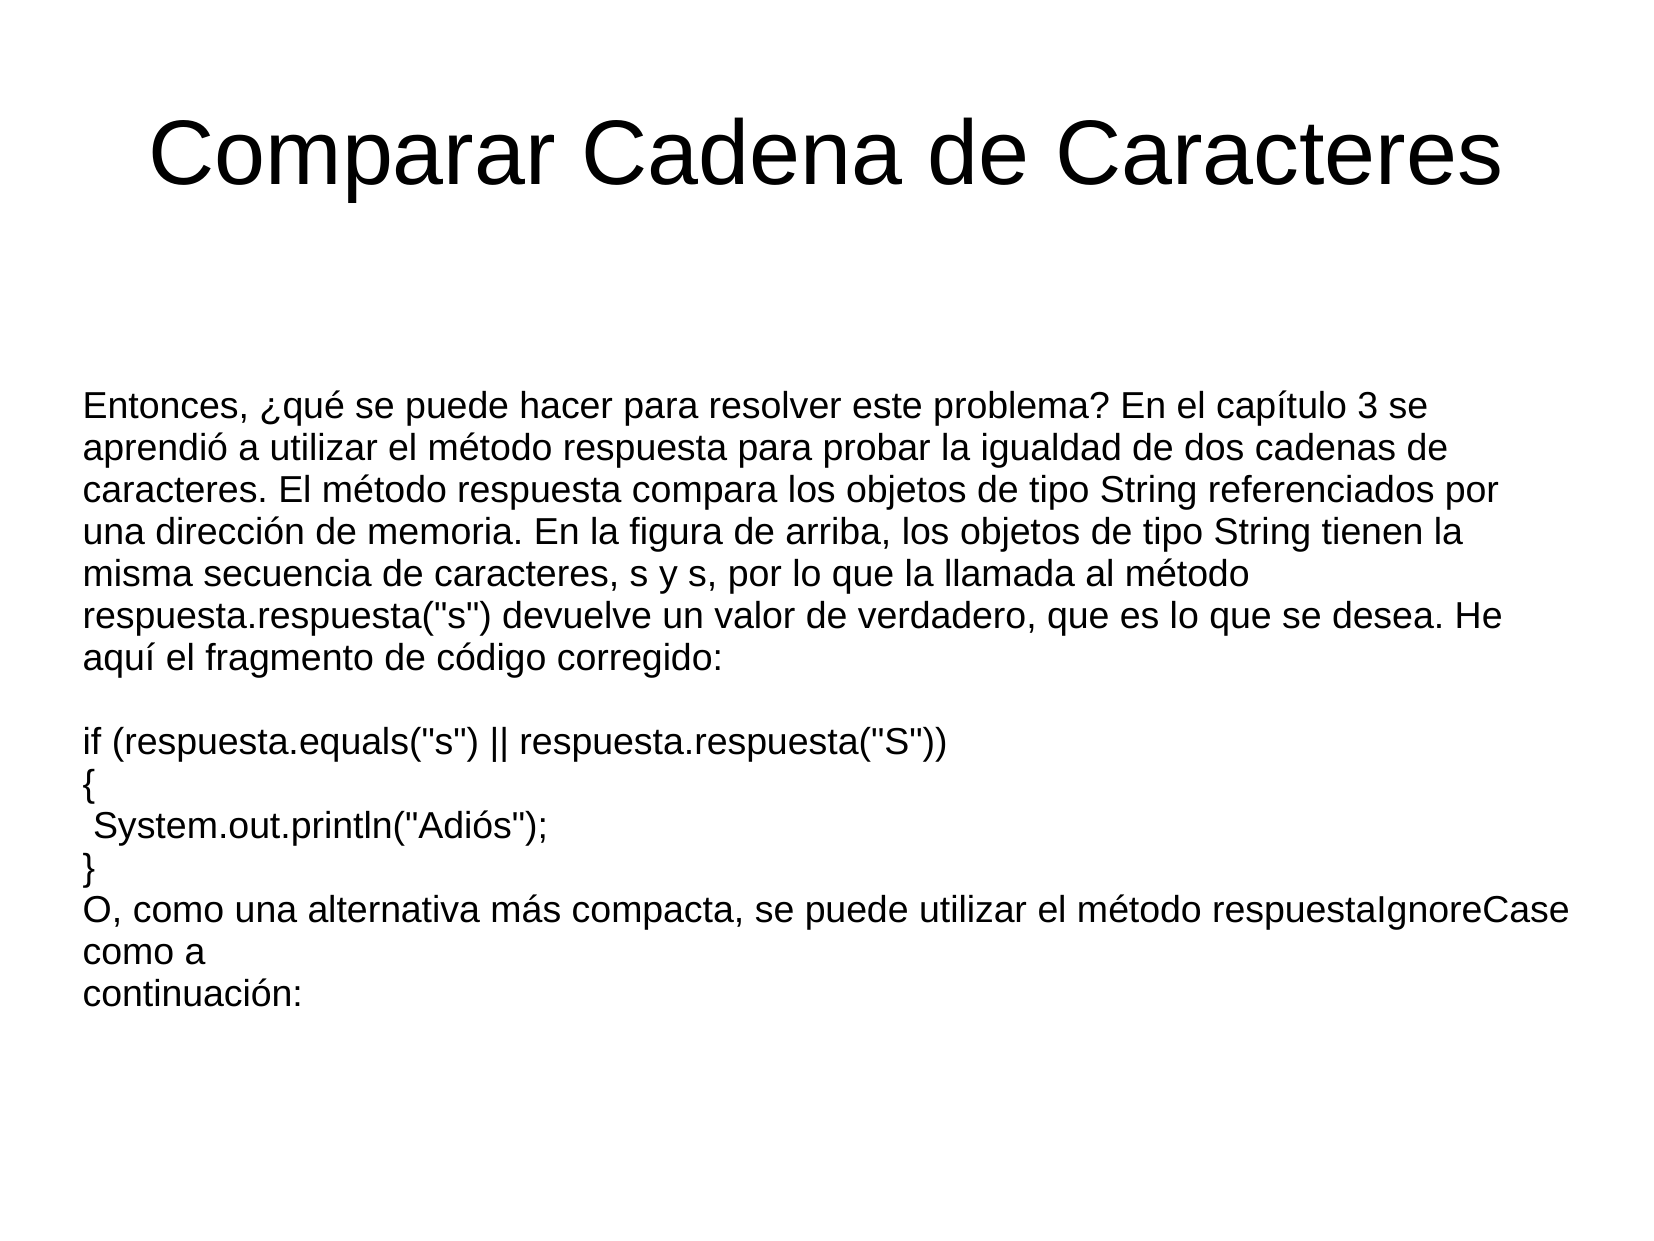

# Comparar Cadena de Caracteres
Entonces, ¿qué se puede hacer para resolver este problema? En el capítulo 3 se aprendió a utilizar el método respuesta para probar la igualdad de dos cadenas de caracteres. El método respuesta compara los objetos de tipo String referenciados por una dirección de memoria. En la figura de arriba, los objetos de tipo String tienen la misma secuencia de caracteres, s y s, por lo que la llamada al método respuesta.respuesta("s") devuelve un valor de verdadero, que es lo que se desea. He aquí el fragmento de código corregido:
if (respuesta.equals("s") || respuesta.respuesta("S"))
{
 System.out.println("Adiós");
}
O, como una alternativa más compacta, se puede utilizar el método respuestaIgnoreCase como a
continuación: